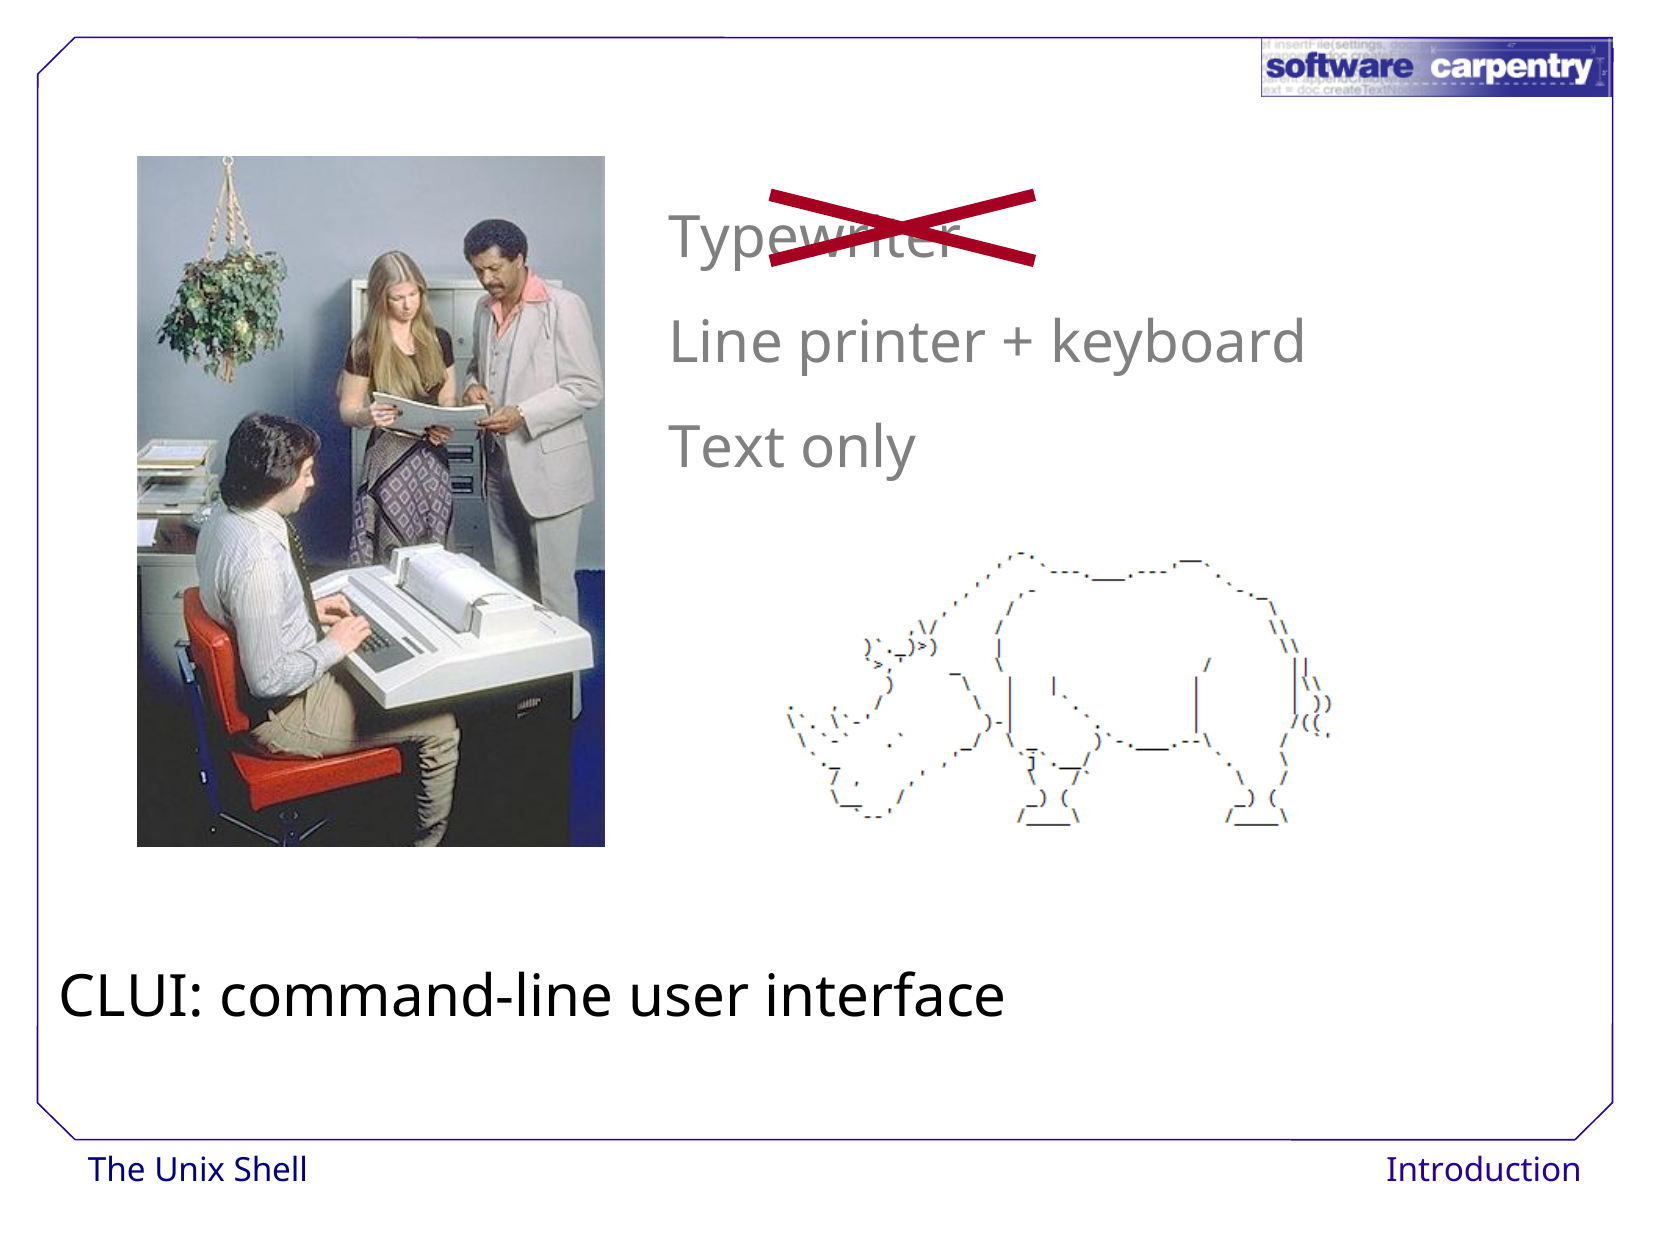

Typewriter
Line printer + keyboard
Text only
CLUI: command-line user interface